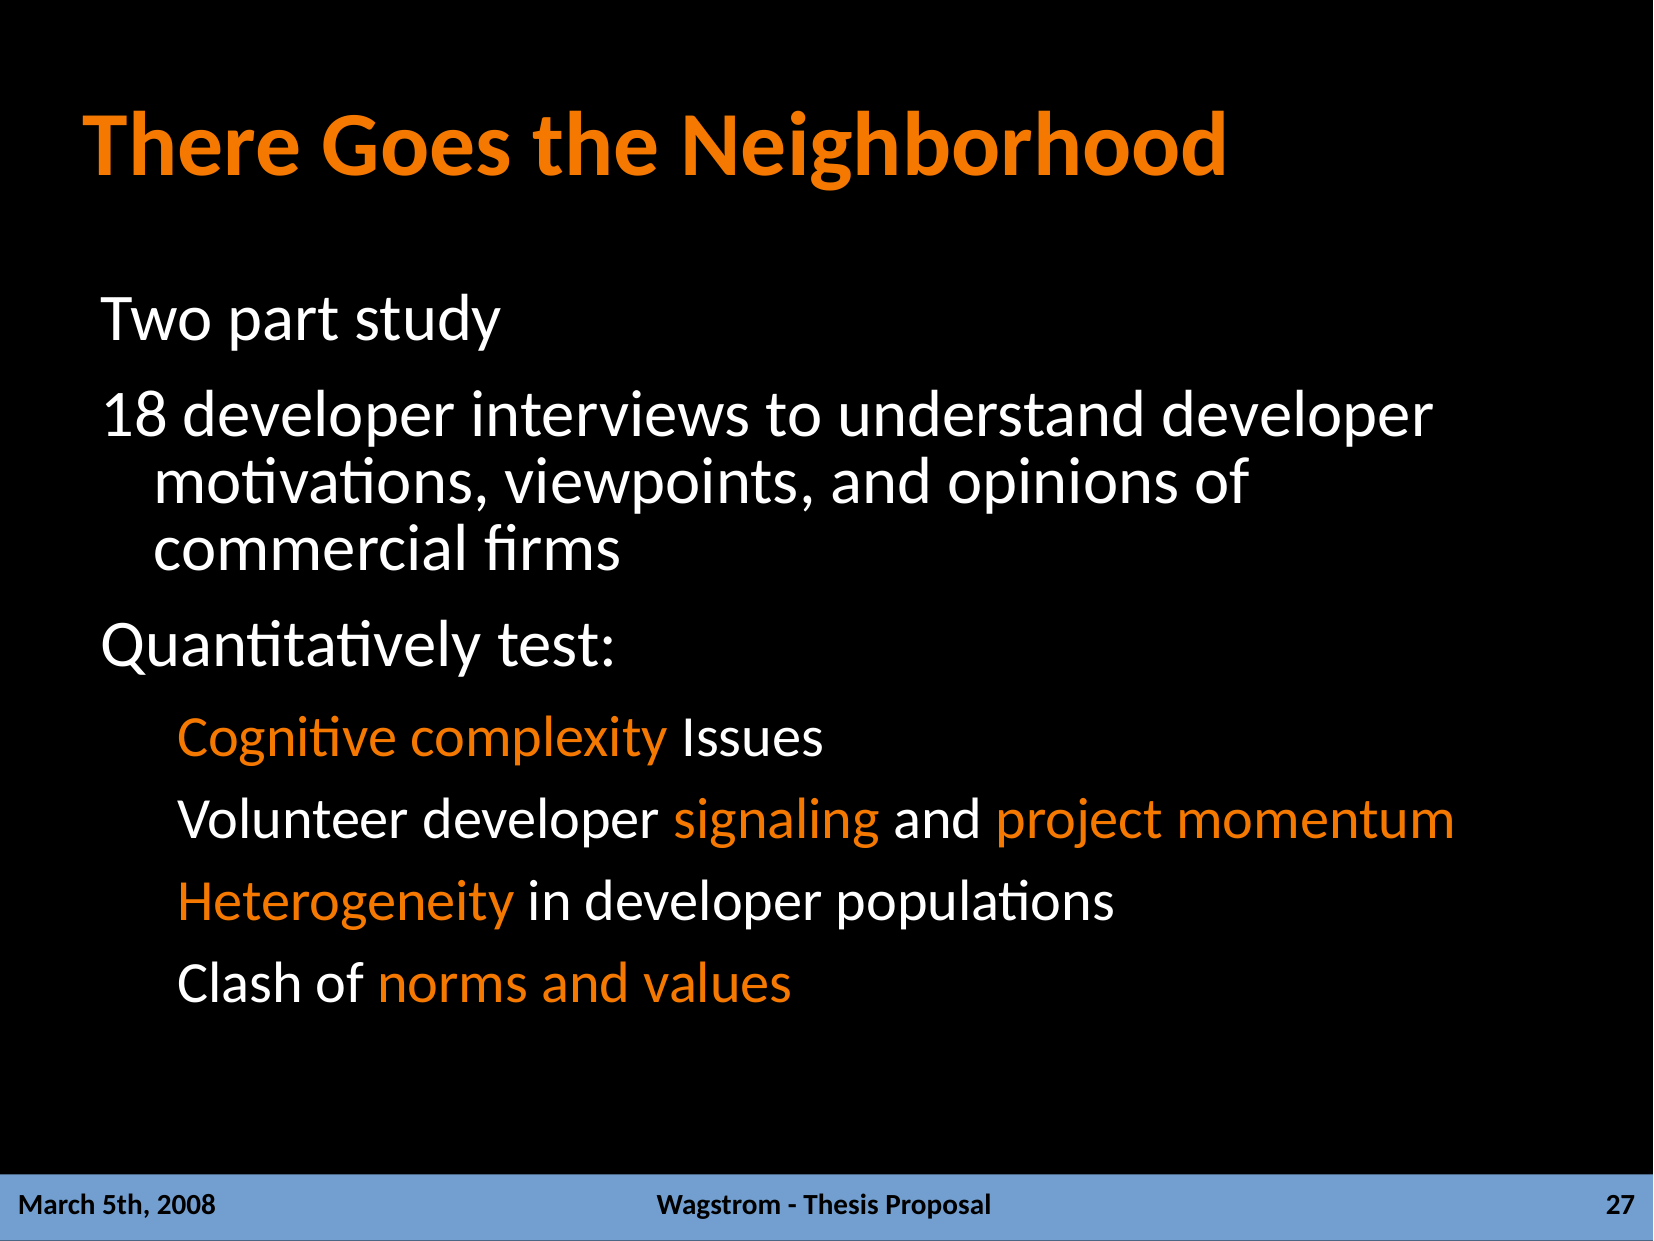

# There Goes the Neighborhood
Two part study
18 developer interviews to understand developer motivations, viewpoints, and opinions of commercial firms
Quantitatively test:
Cognitive complexity Issues
Volunteer developer signaling and project momentum
Heterogeneity in developer populations
Clash of norms and values
March 5th, 2008
Wagstrom - Thesis Proposal
27